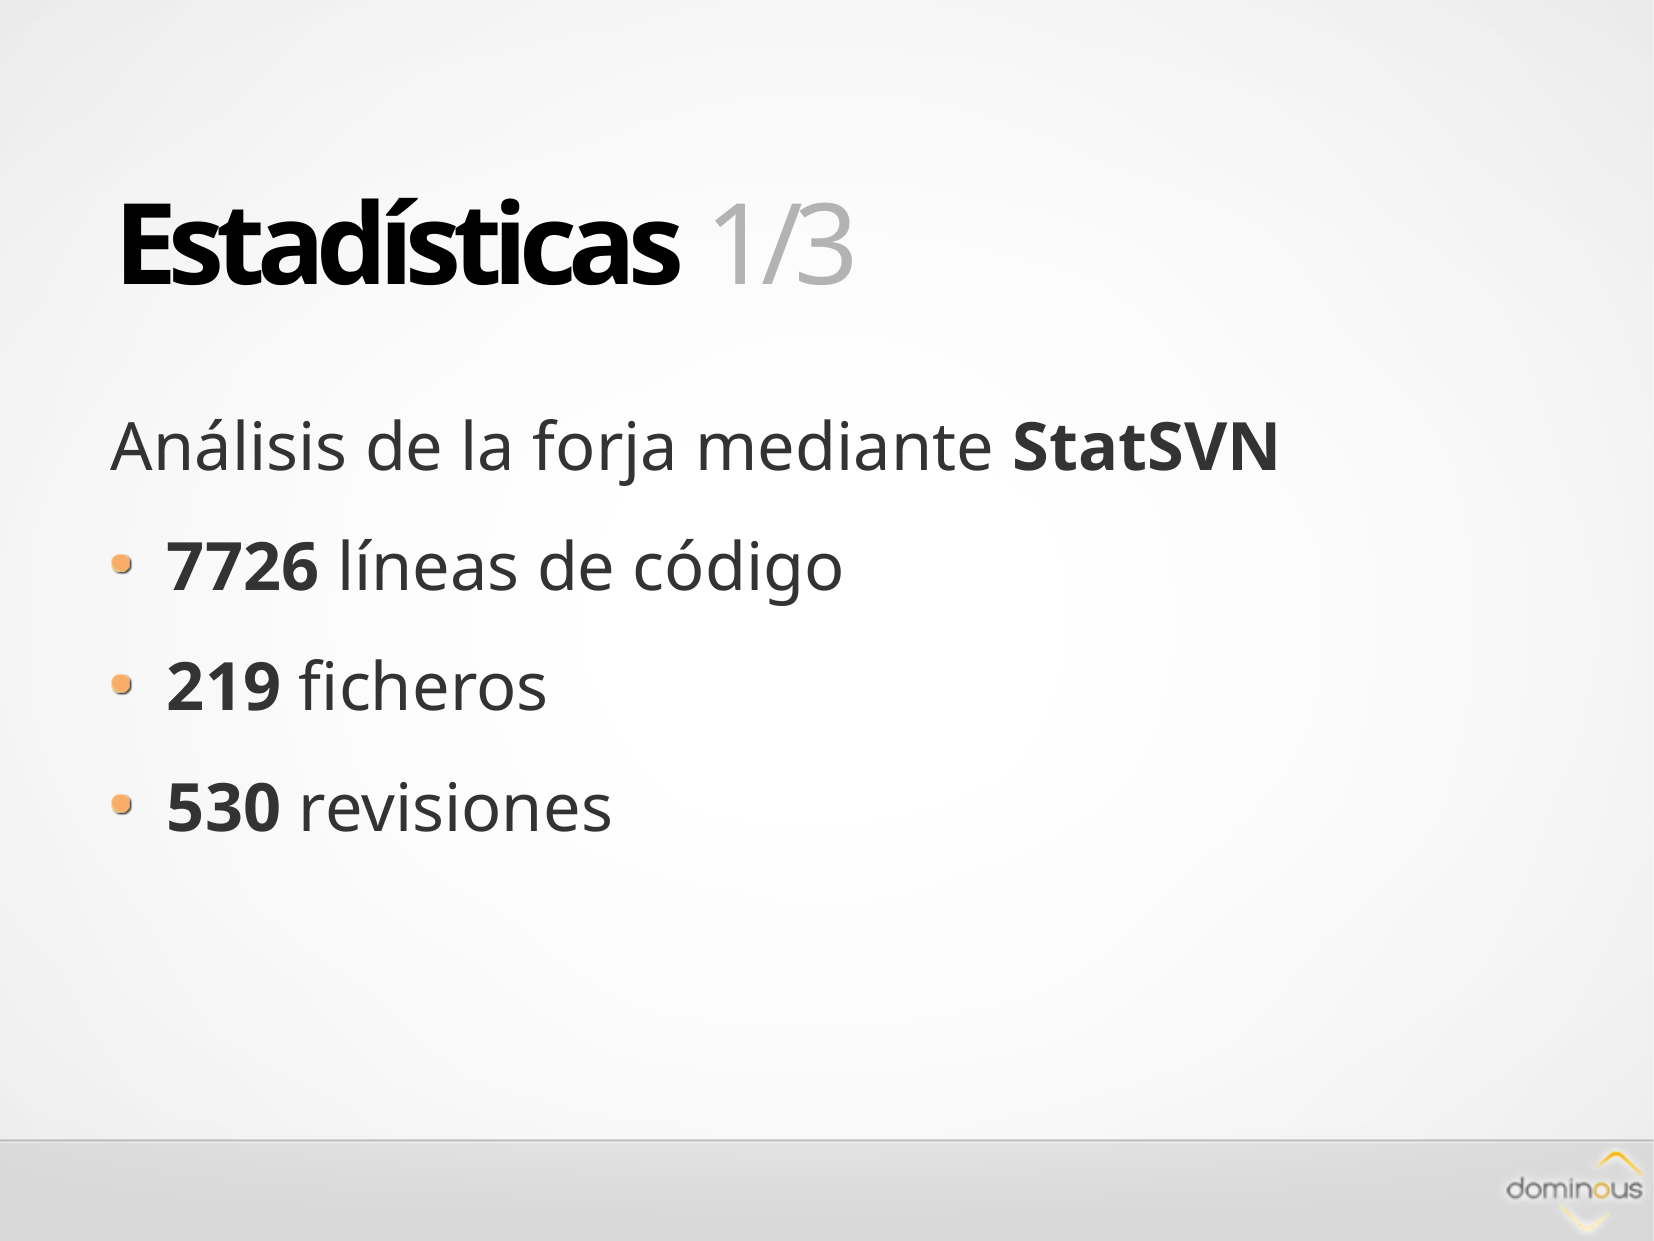

Estadísticas 1/3
Análisis de la forja mediante StatSVN
7726 líneas de código
219 ficheros
530 revisiones